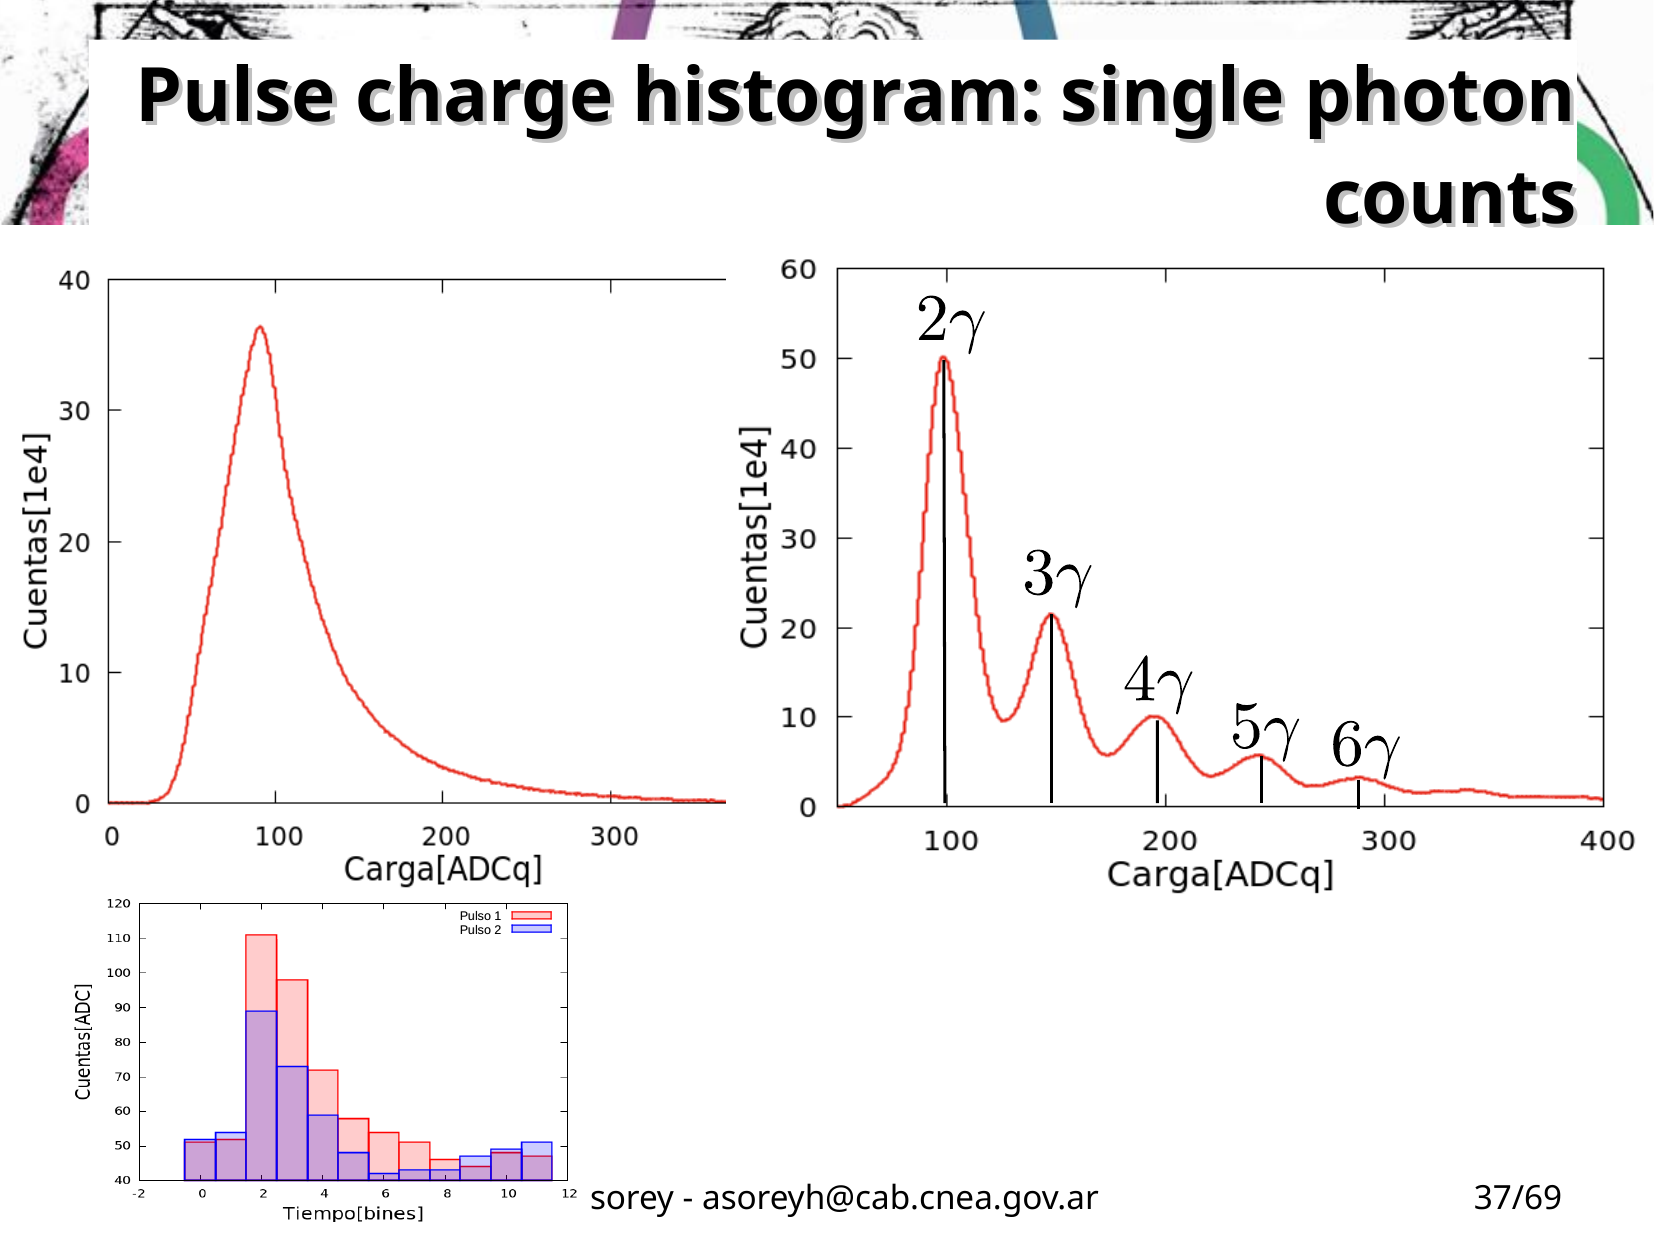

# Pulse charge histogram: single photon counts
Pulso 1
Pulso 2
24/Oct/2016
H. Asorey - asoreyh@cab.cnea.gov.ar
37